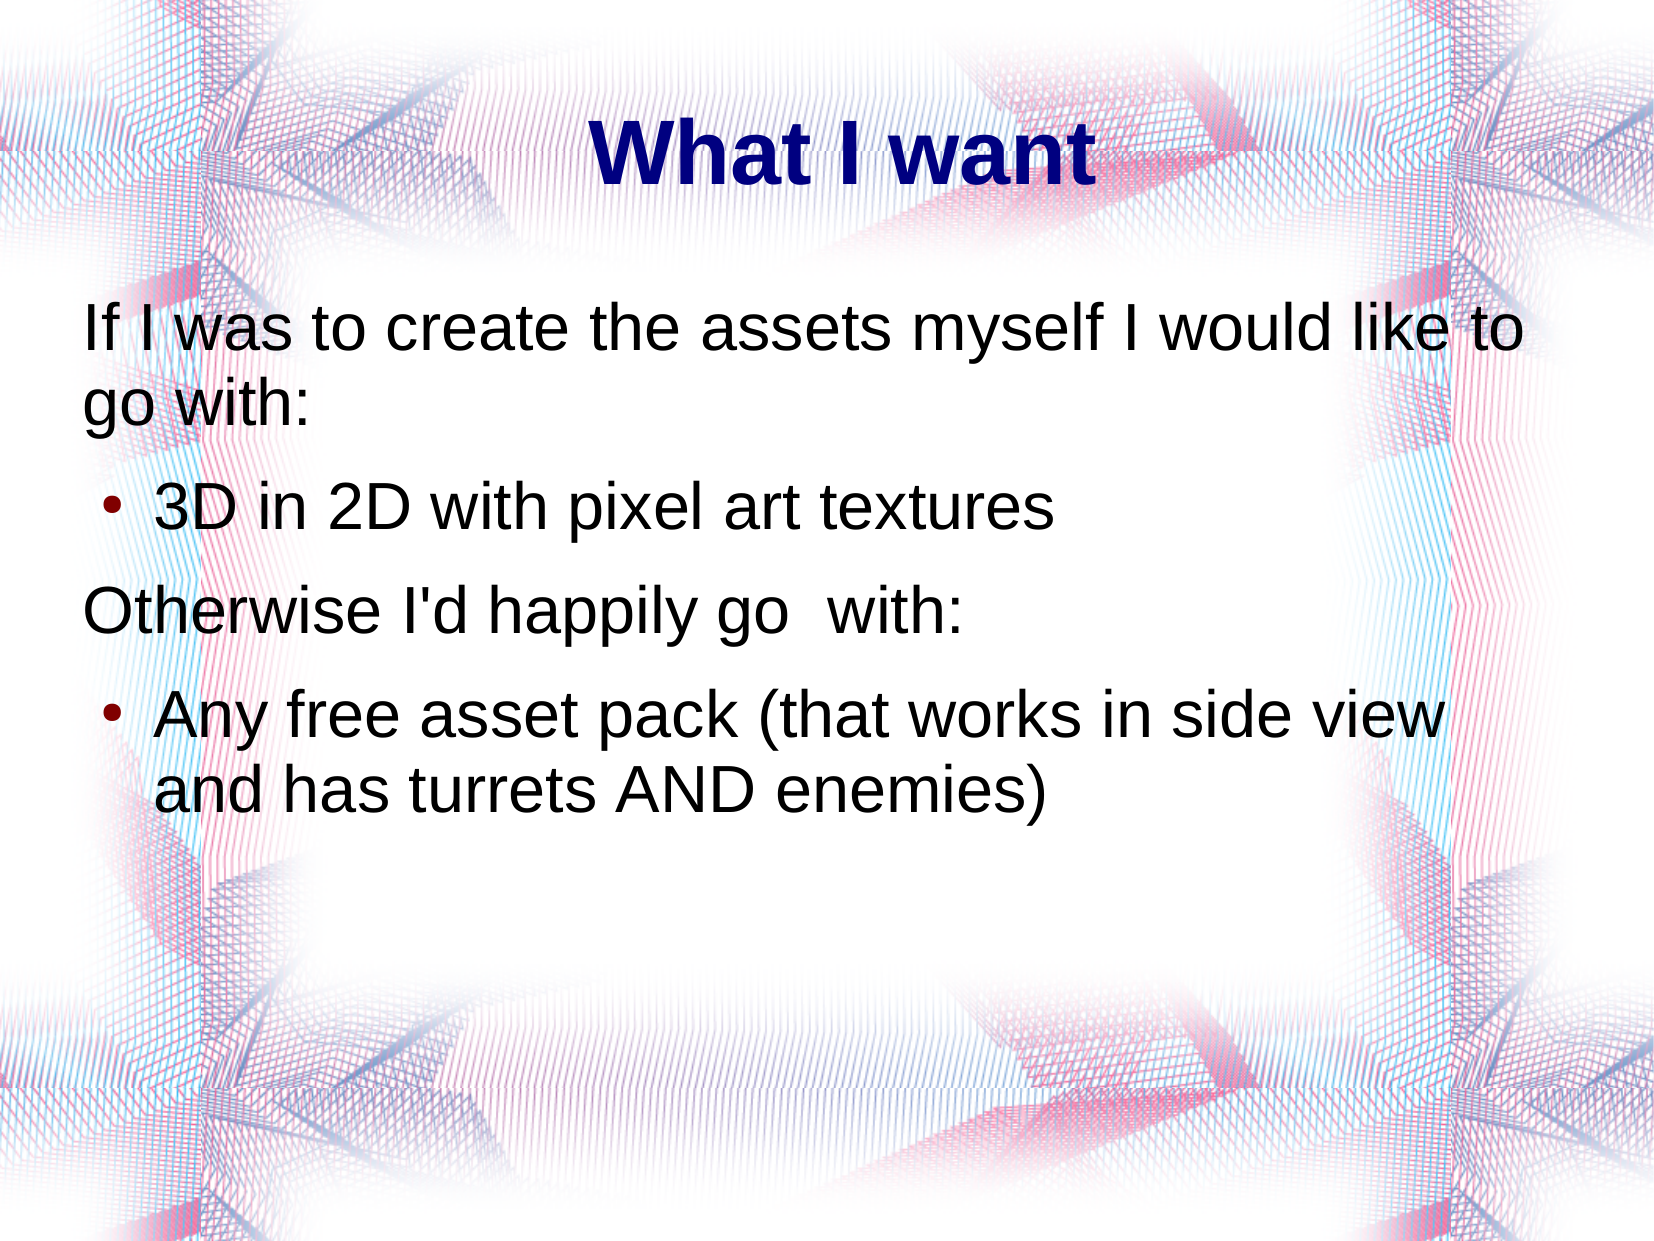

# What I want
If I was to create the assets myself I would like to go with:
3D in 2D with pixel art textures
Otherwise I'd happily go with:
Any free asset pack (that works in side view and has turrets AND enemies)